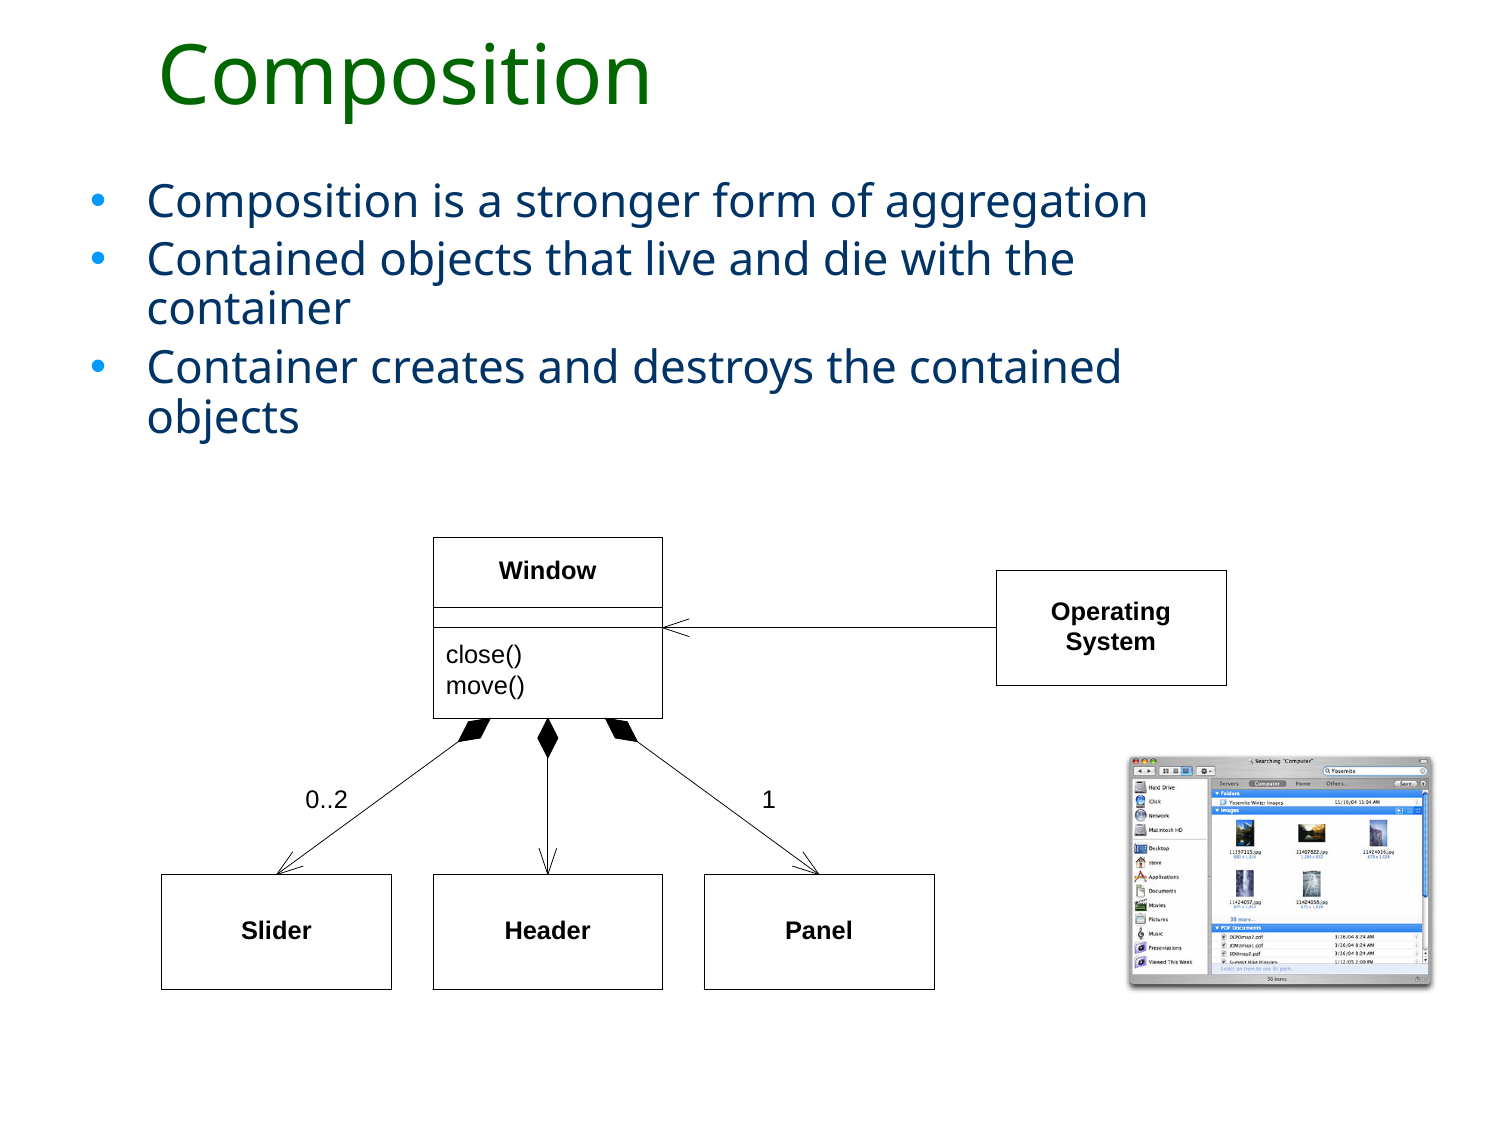

# Composition
Composition is a stronger form of aggregation
Contained objects that live and die with the container
Container creates and destroys the contained objects